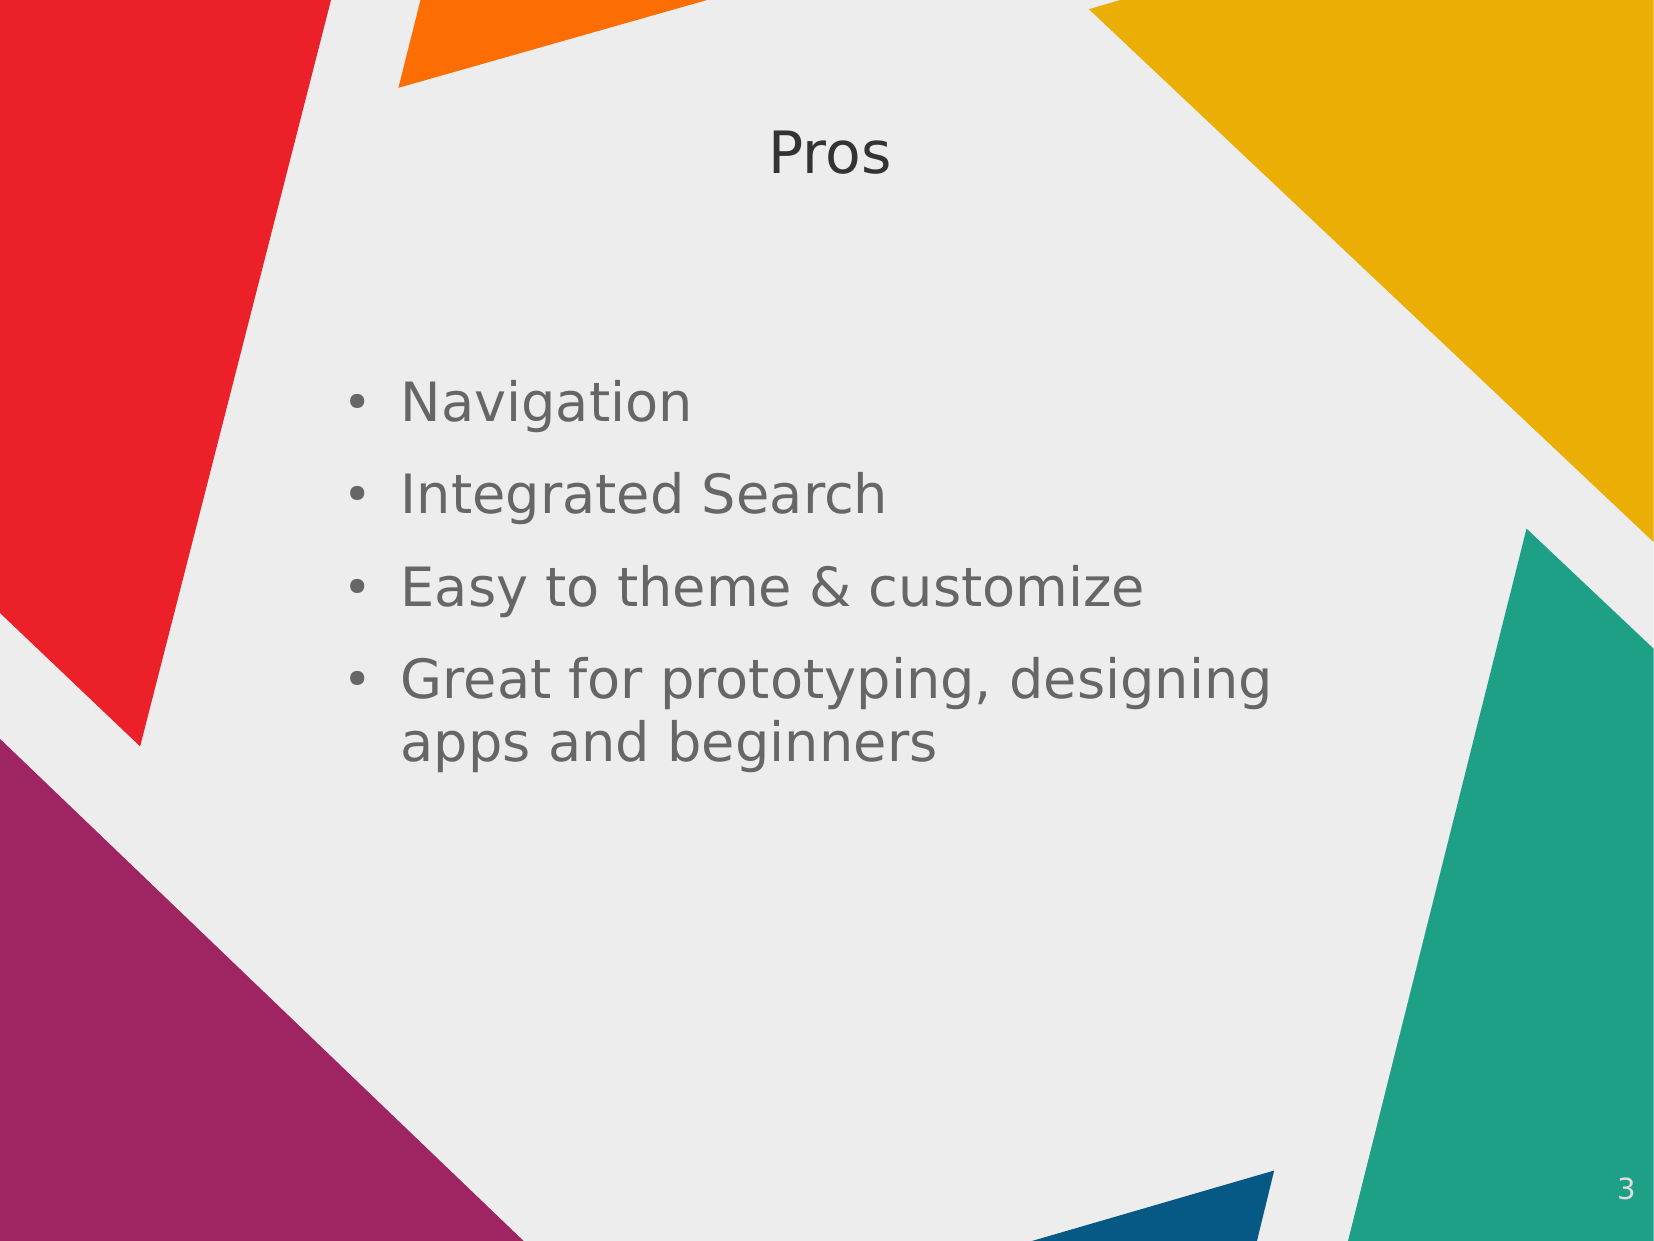

# Pros
Navigation
Integrated Search
Easy to theme & customize
Great for prototyping, designing apps and beginners
3